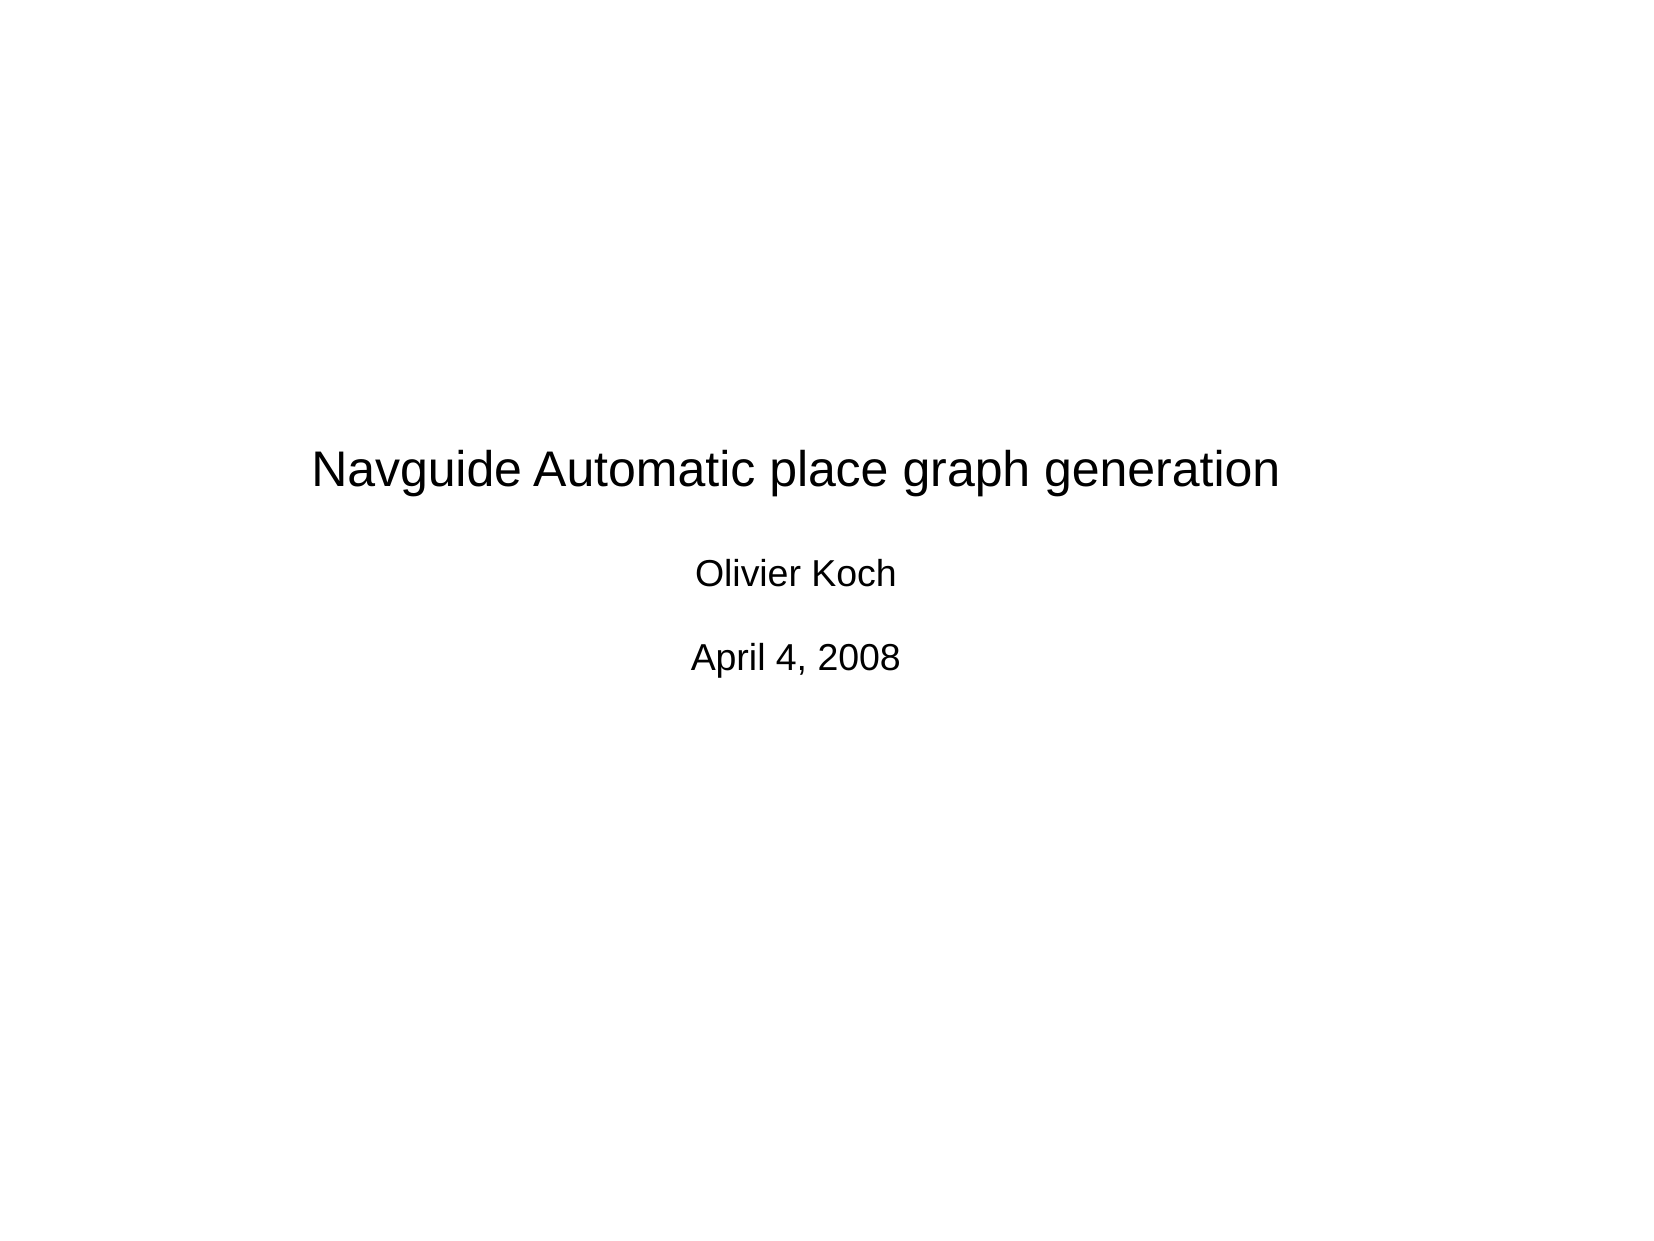

Navguide Automatic place graph generation
Olivier Koch
April 4, 2008